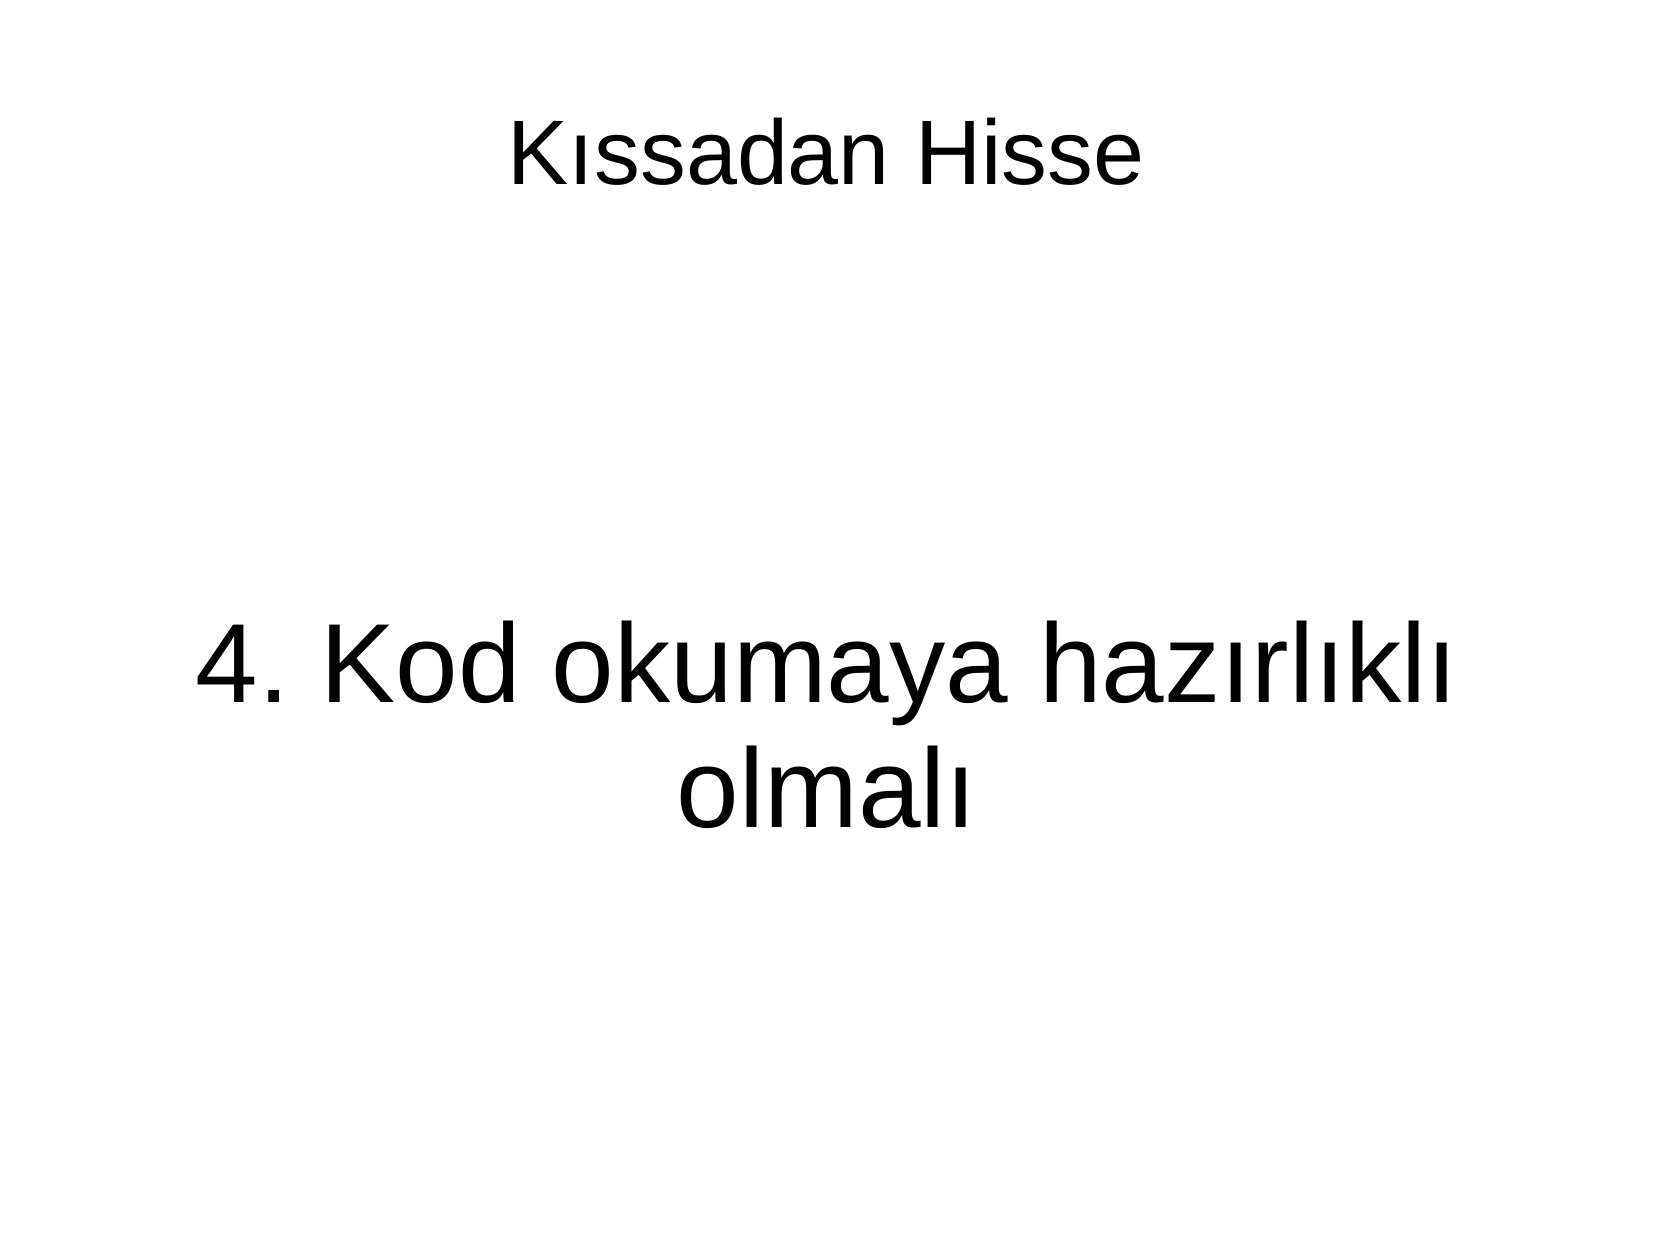

# Kıssadan Hisse
4. Kod okumaya hazırlıklı olmalı